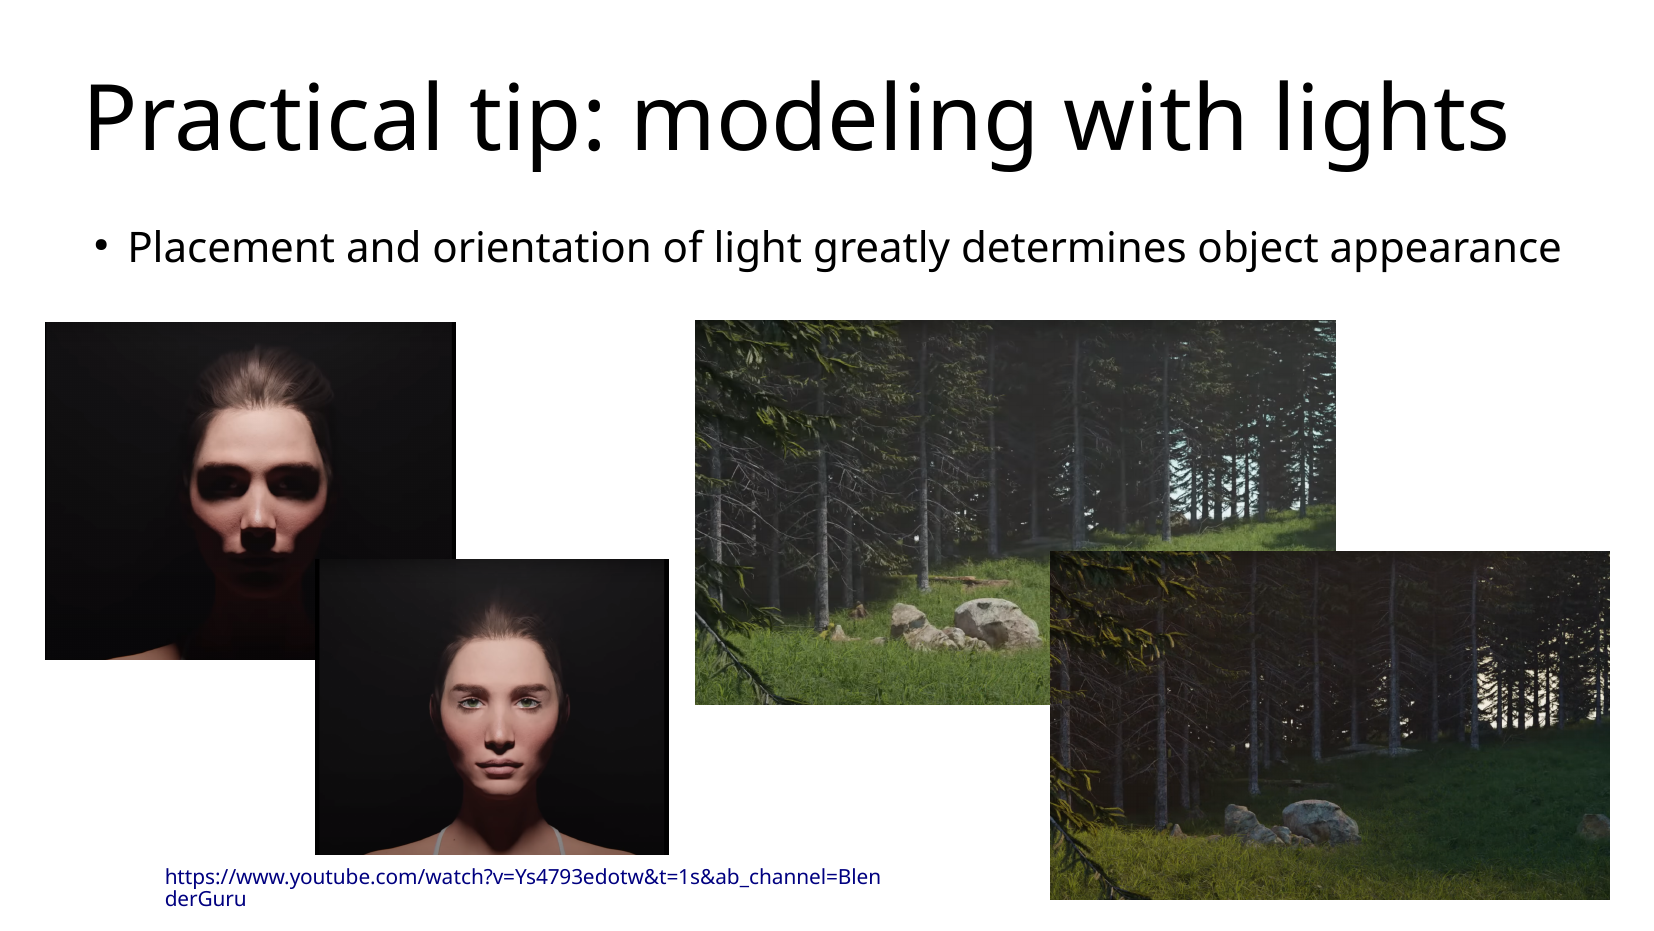

# Practical tip: modeling with lights
Placement and orientation of light greatly determines object appearance
https://www.youtube.com/watch?v=Ys4793edotw&t=1s&ab_channel=BlenderGuru